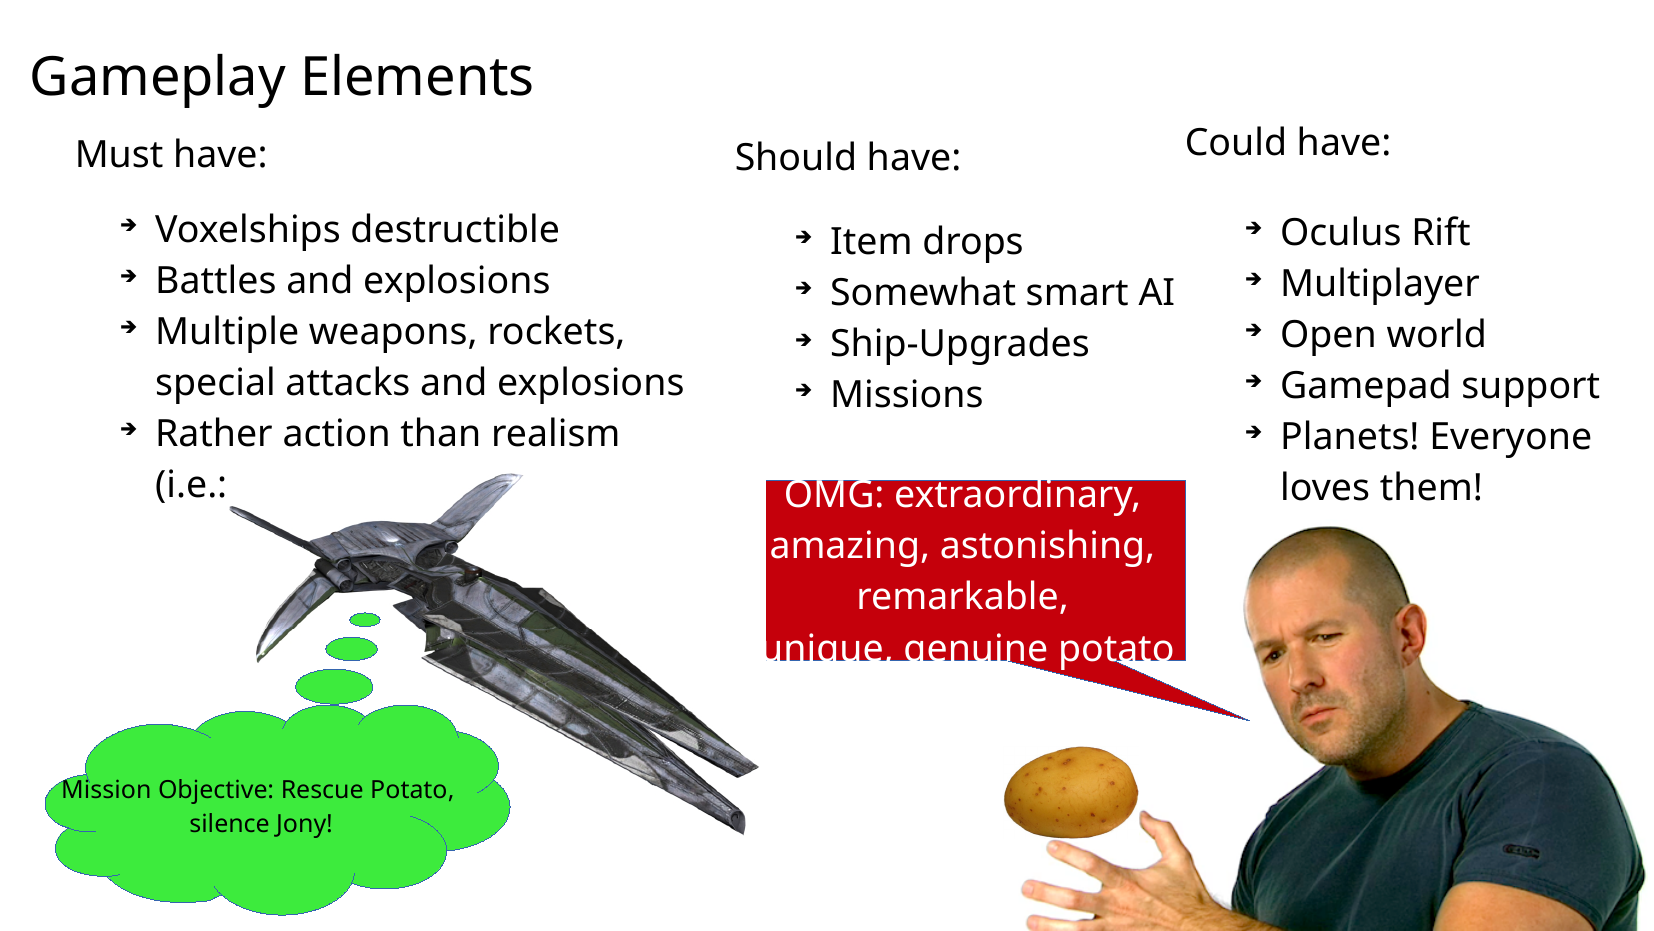

Gameplay Elements
Could have:
Must have:
Should have:
Voxelships destructible
Battles and explosions
Multiple weapons, rockets, special attacks and explosions
Rather action than realism (i.e.: explosions)
Oculus Rift
Multiplayer
Open world
Gamepad support
Planets! Everyone
loves them!
Item drops
Somewhat smart AI
Ship-Upgrades
Missions
OMG: extraordinary,
amazing, astonishing,
remarkable,
unique, genuine potato
Mission Objective: Rescue Potato,
silence Jony!